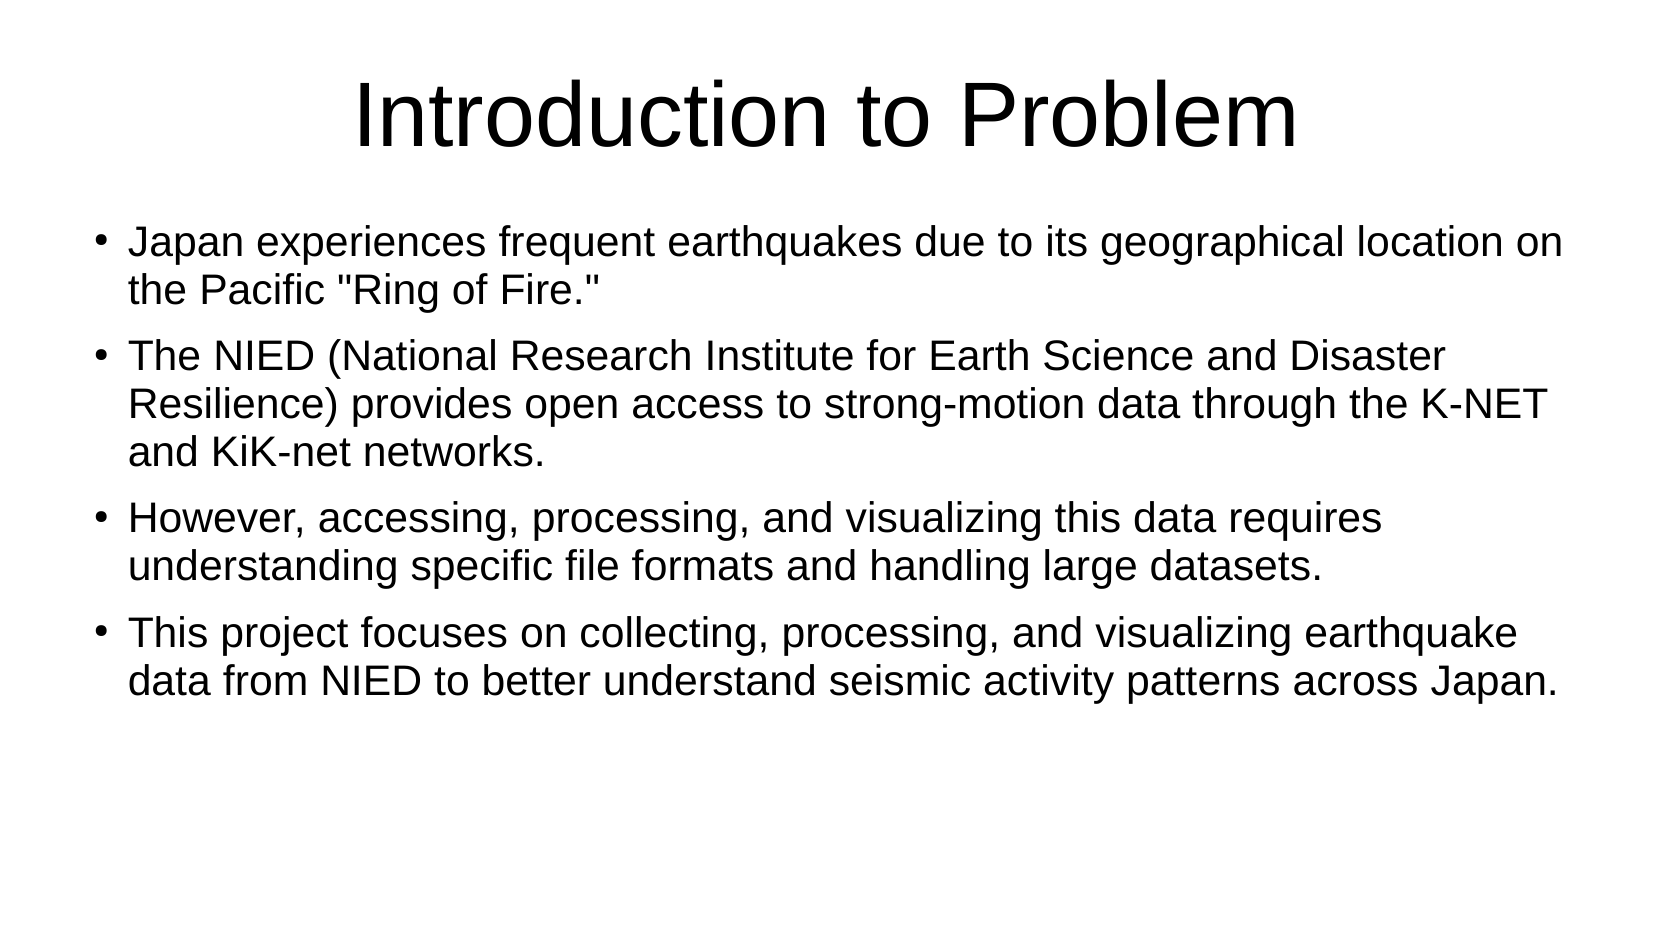

# Introduction to Problem
Japan experiences frequent earthquakes due to its geographical location on the Pacific "Ring of Fire."
The NIED (National Research Institute for Earth Science and Disaster Resilience) provides open access to strong-motion data through the K-NET and KiK-net networks.
However, accessing, processing, and visualizing this data requires understanding specific file formats and handling large datasets.
This project focuses on collecting, processing, and visualizing earthquake data from NIED to better understand seismic activity patterns across Japan.